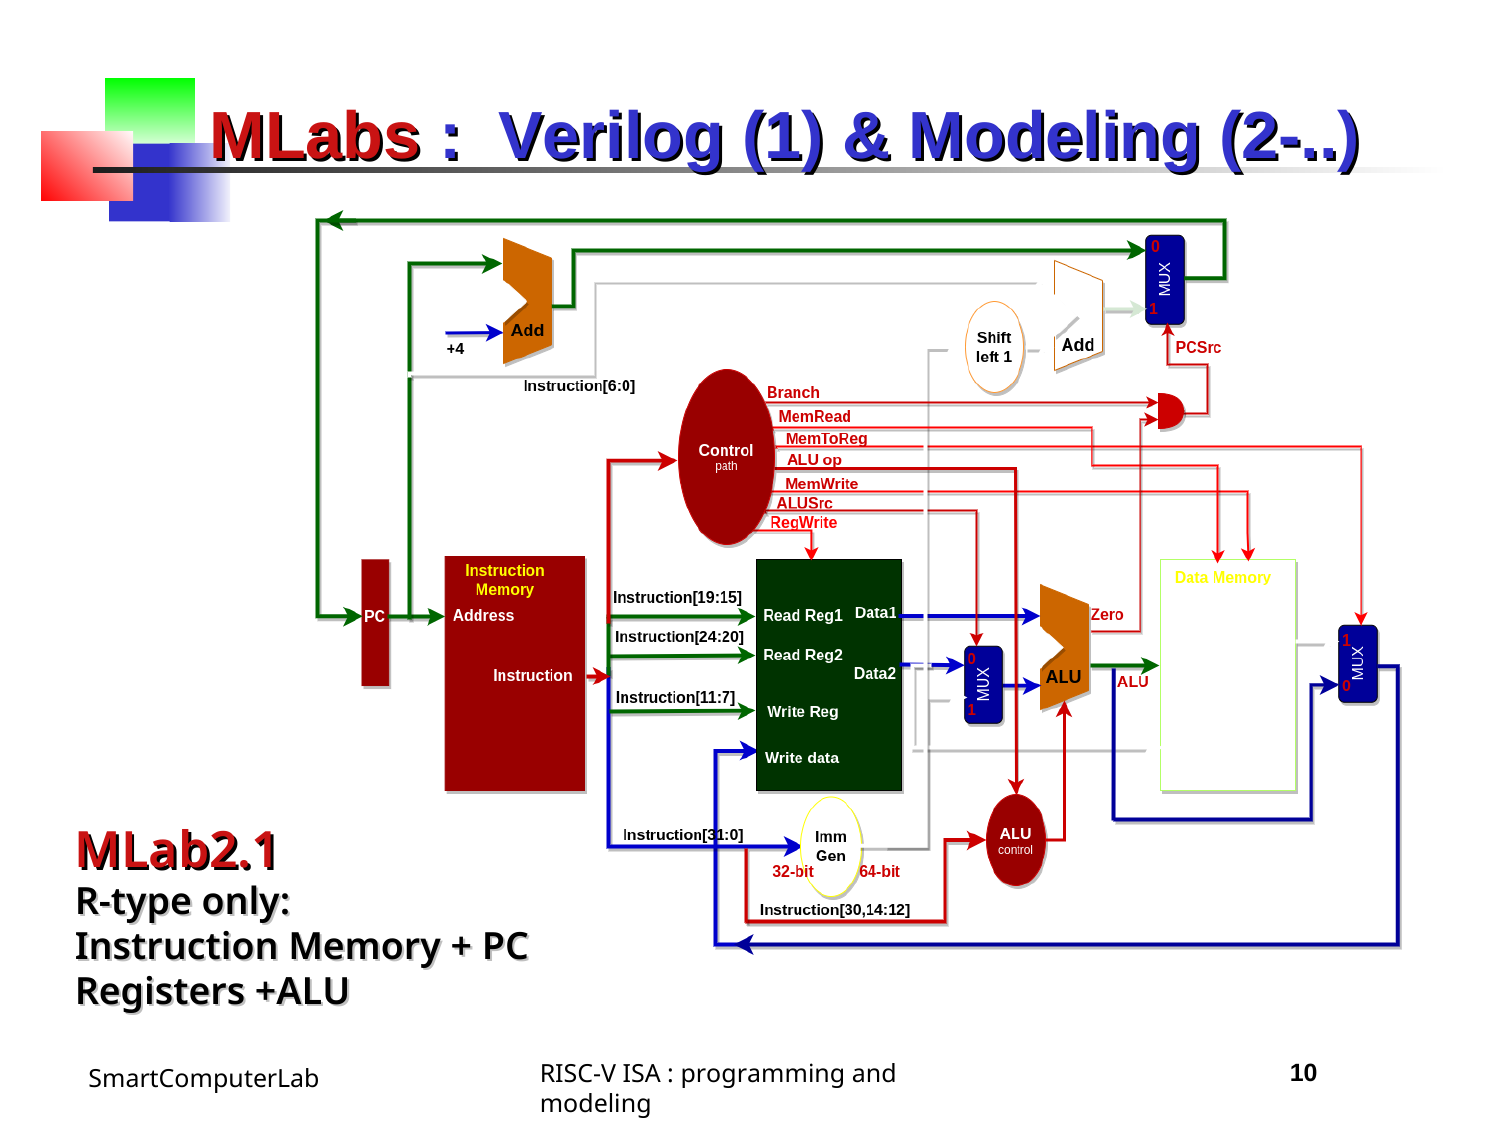

# MLabs : Verilog (1) & Modeling (2-..)
MLab2.1
R-type only:
Instruction Memory + PC
Registers +ALU
10